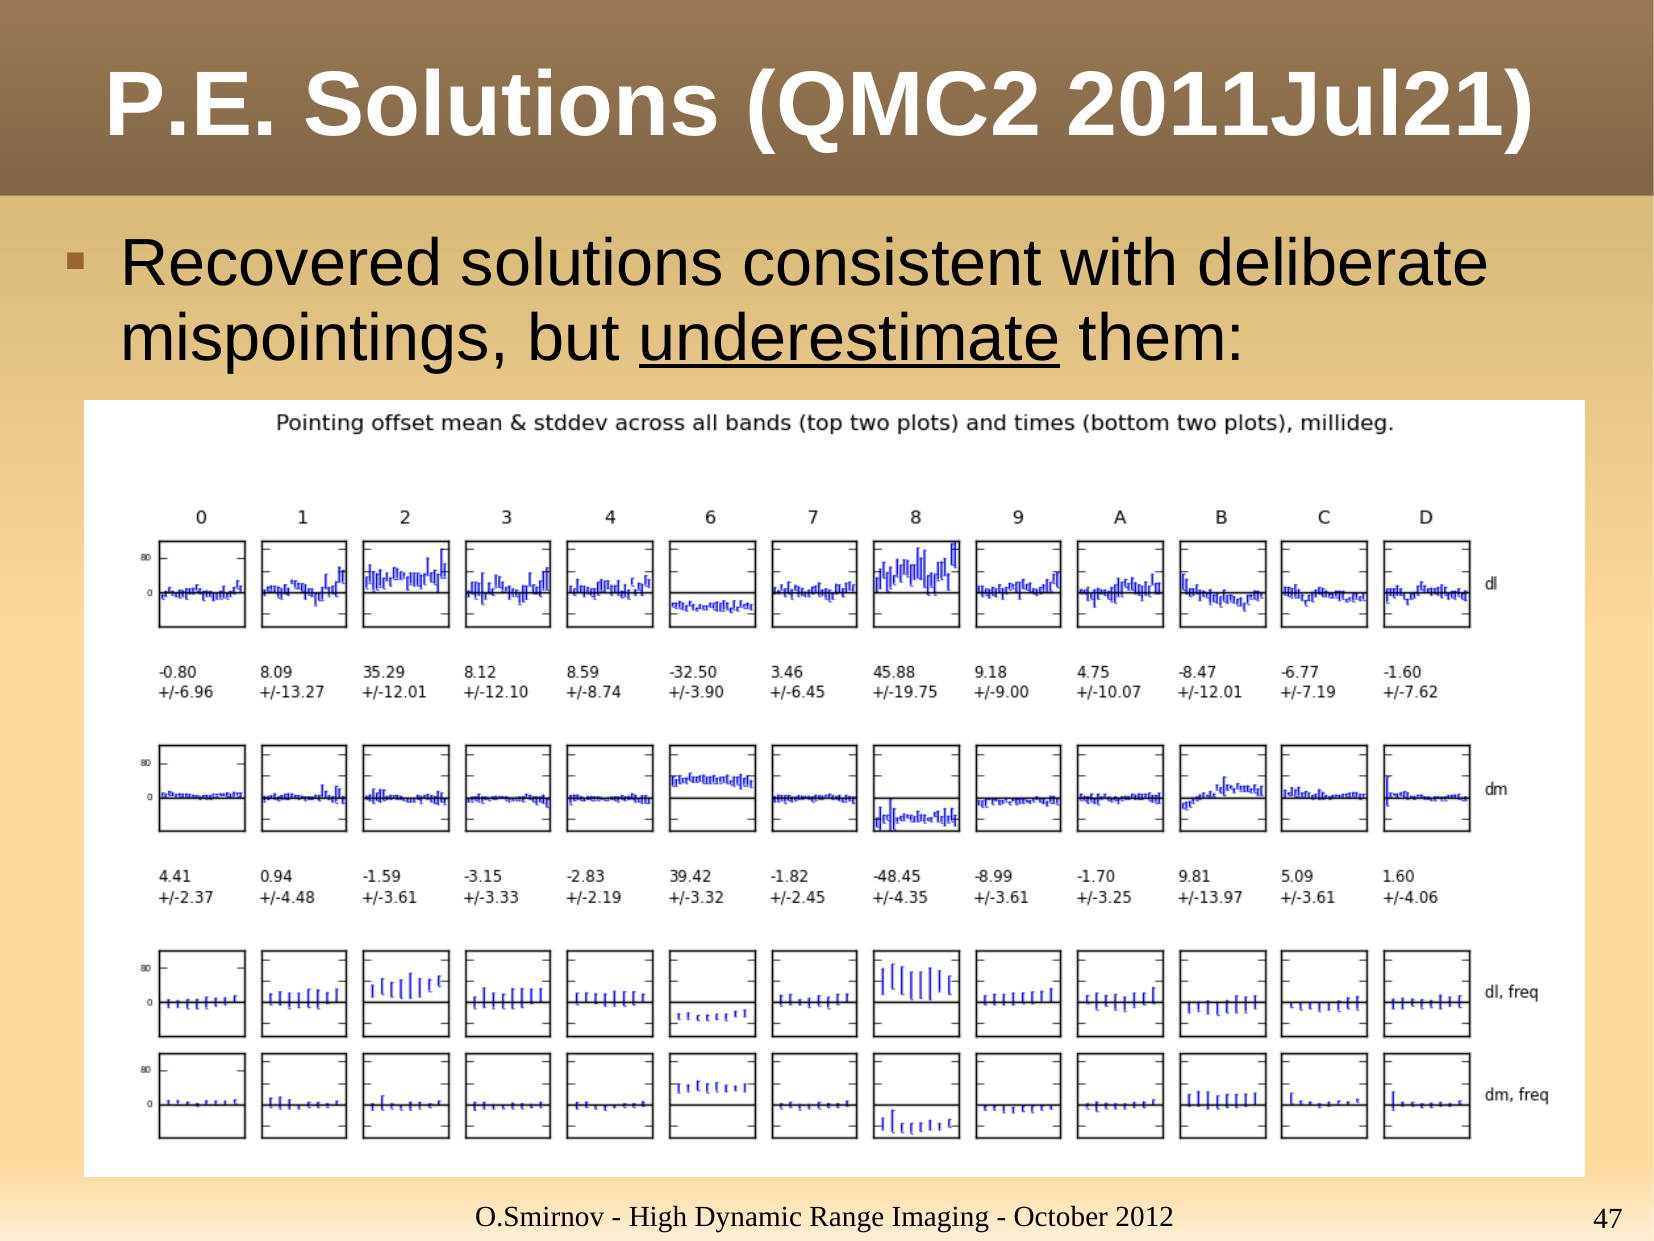

# P.E. Solutions (QMC2 2011Jul21)
Recovered solutions consistent with deliberate mispointings, but underestimate them:
O.Smirnov - High Dynamic Range Imaging - October 2012
47